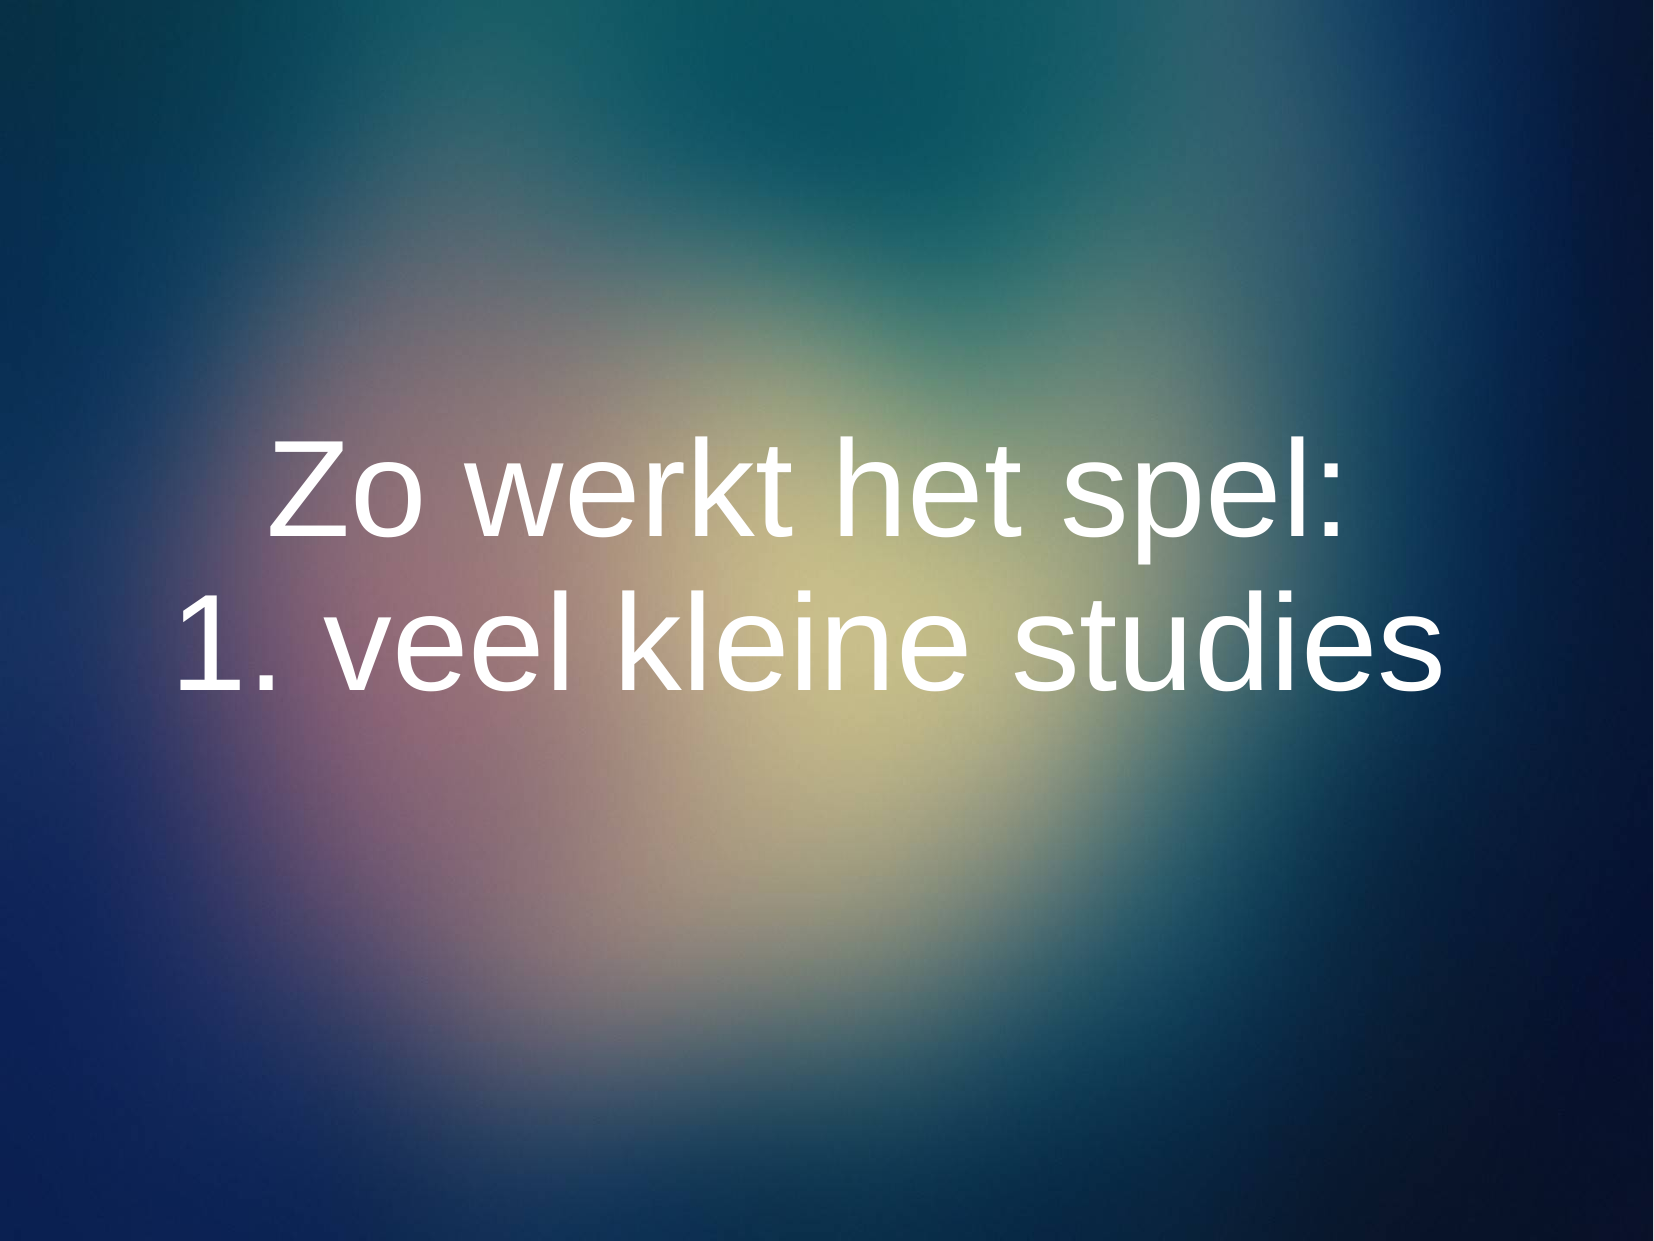

Zo werkt het spel:
1. veel kleine studies